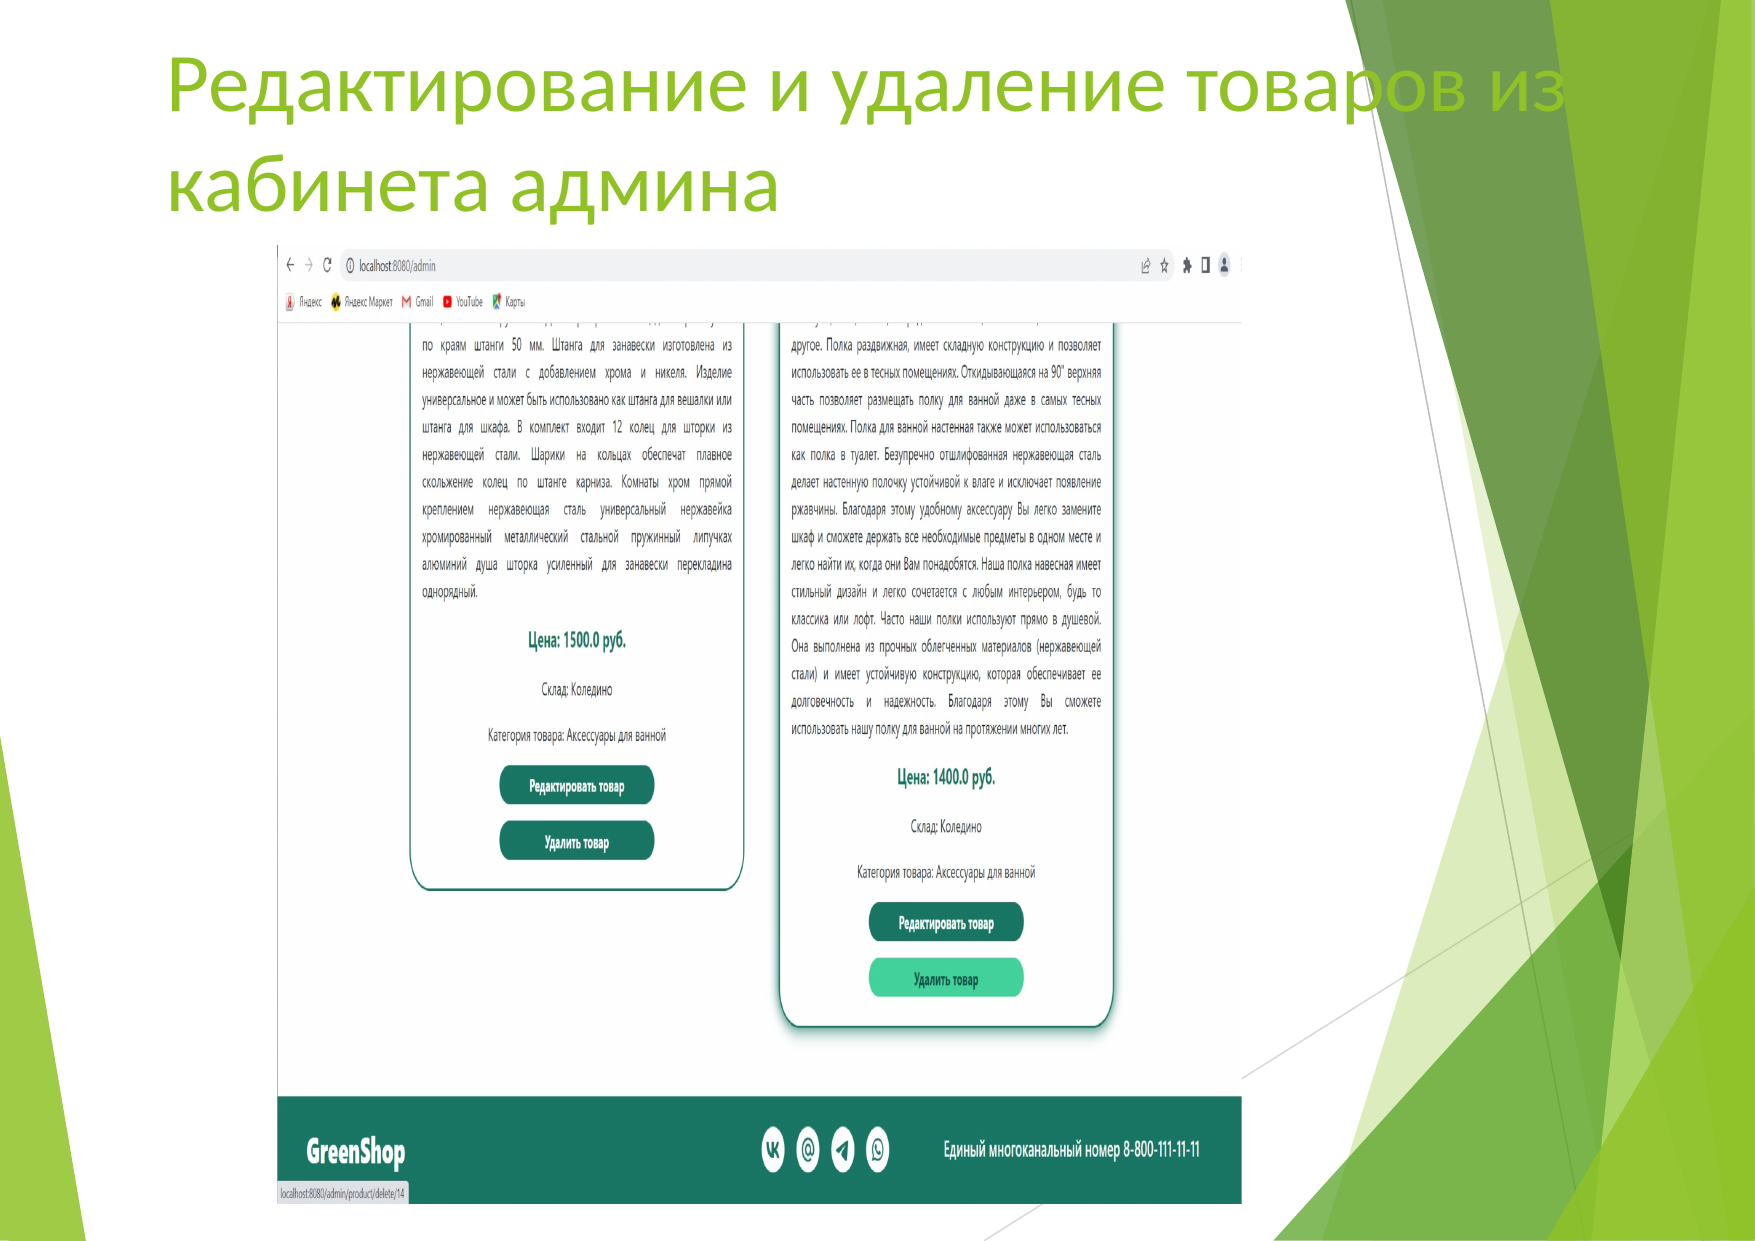

# Редактирование и удаление товаров из кабинета админа